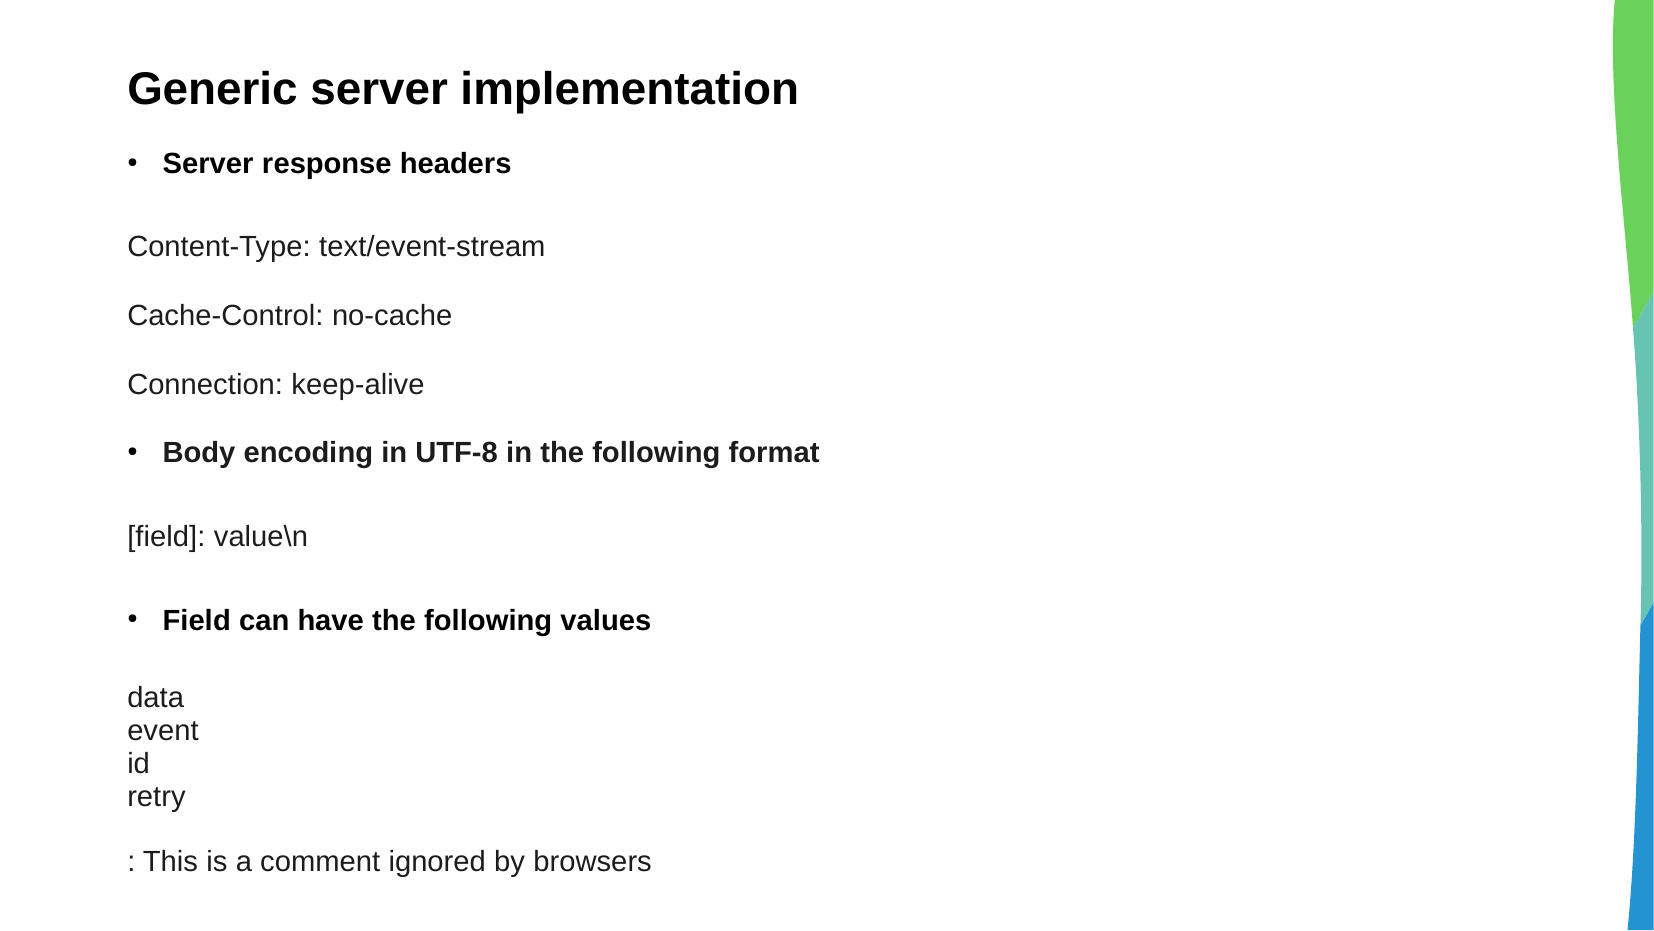

Generic server implementation
Server response headers
Content-Type: text/event-stream
Cache-Control: no-cache
Connection: keep-alive
Body encoding in UTF-8 in the following format
[field]: value\n
Field can have the following values
data
event
id
retry
: This is a comment ignored by browsers